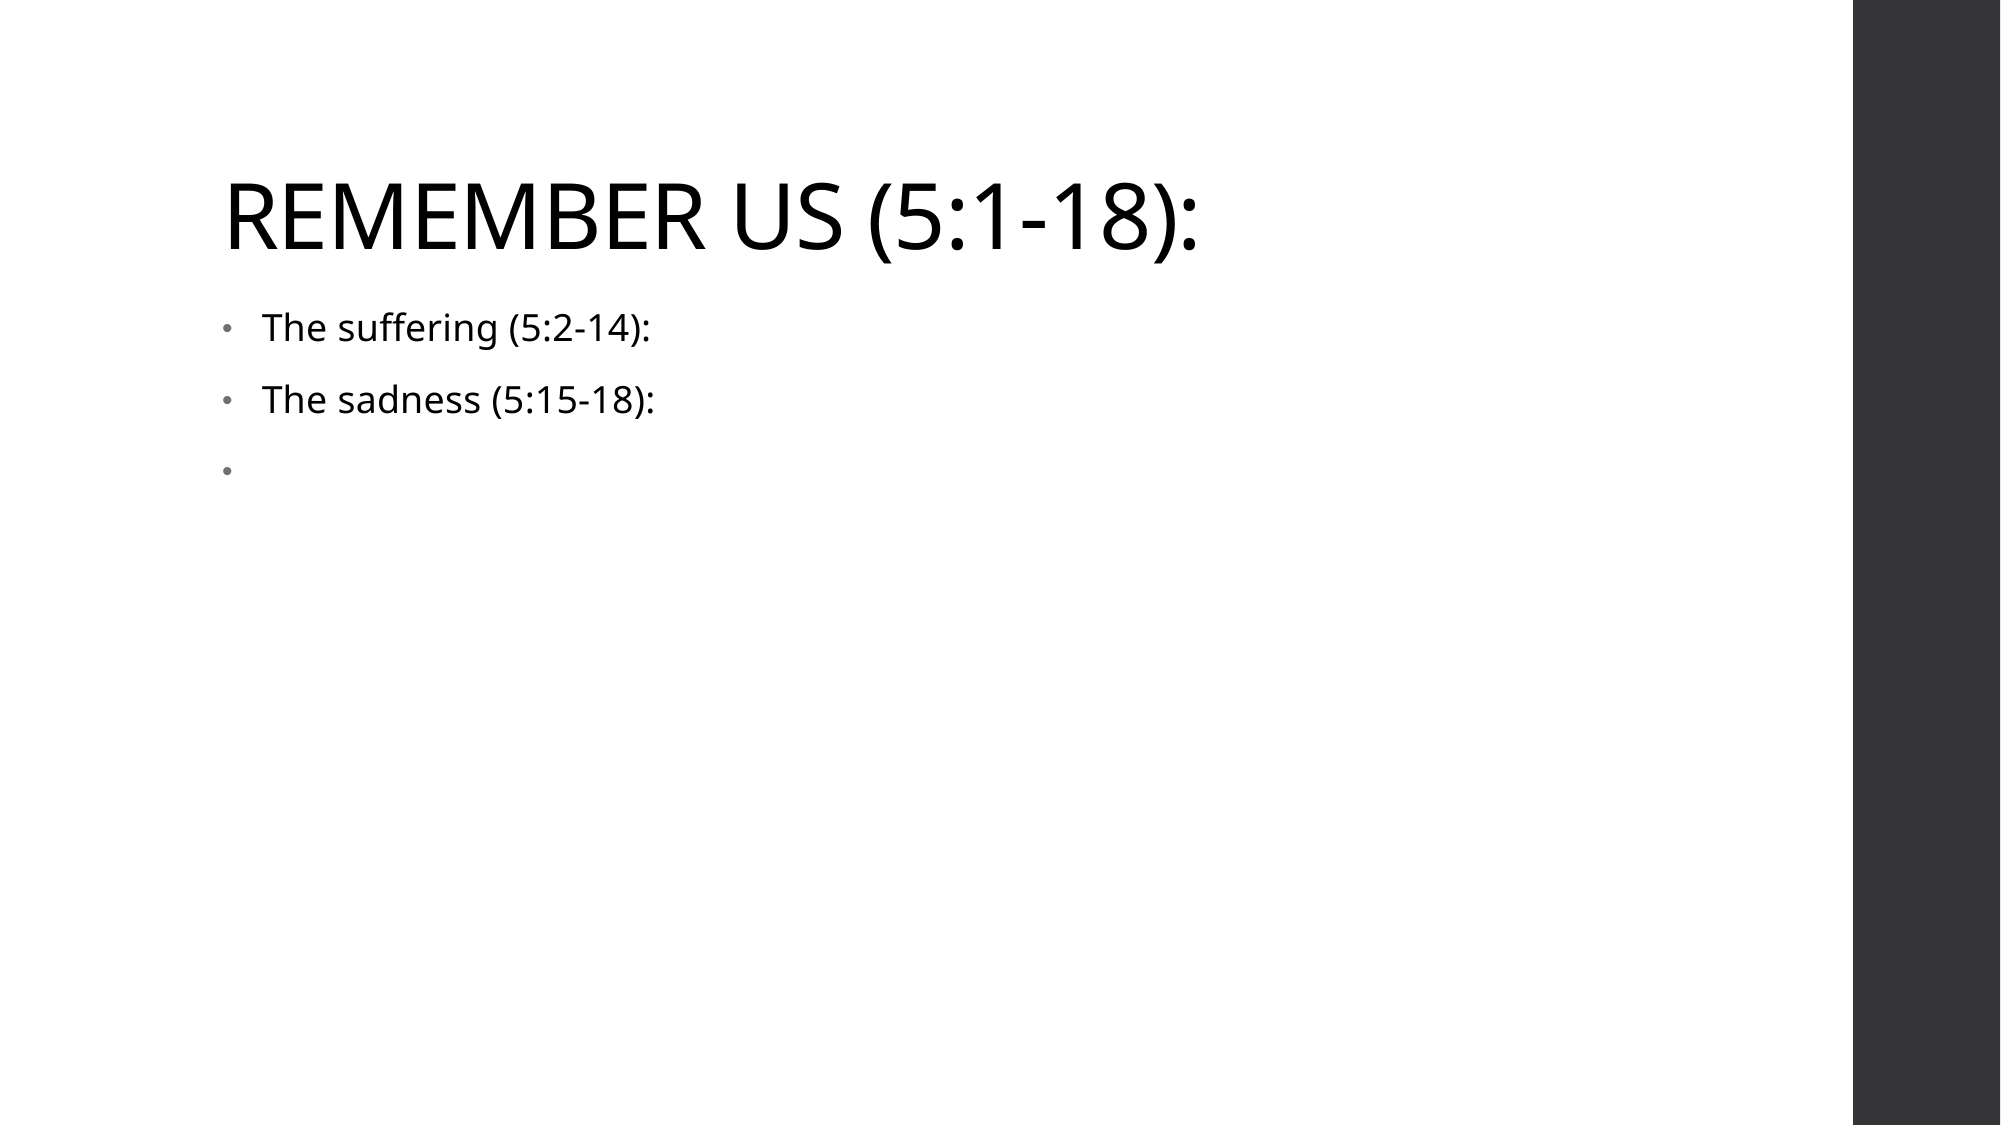

# REMEMBER US (5:1-18):
 The suffering (5:2-14):
 The sadness (5:15-18):